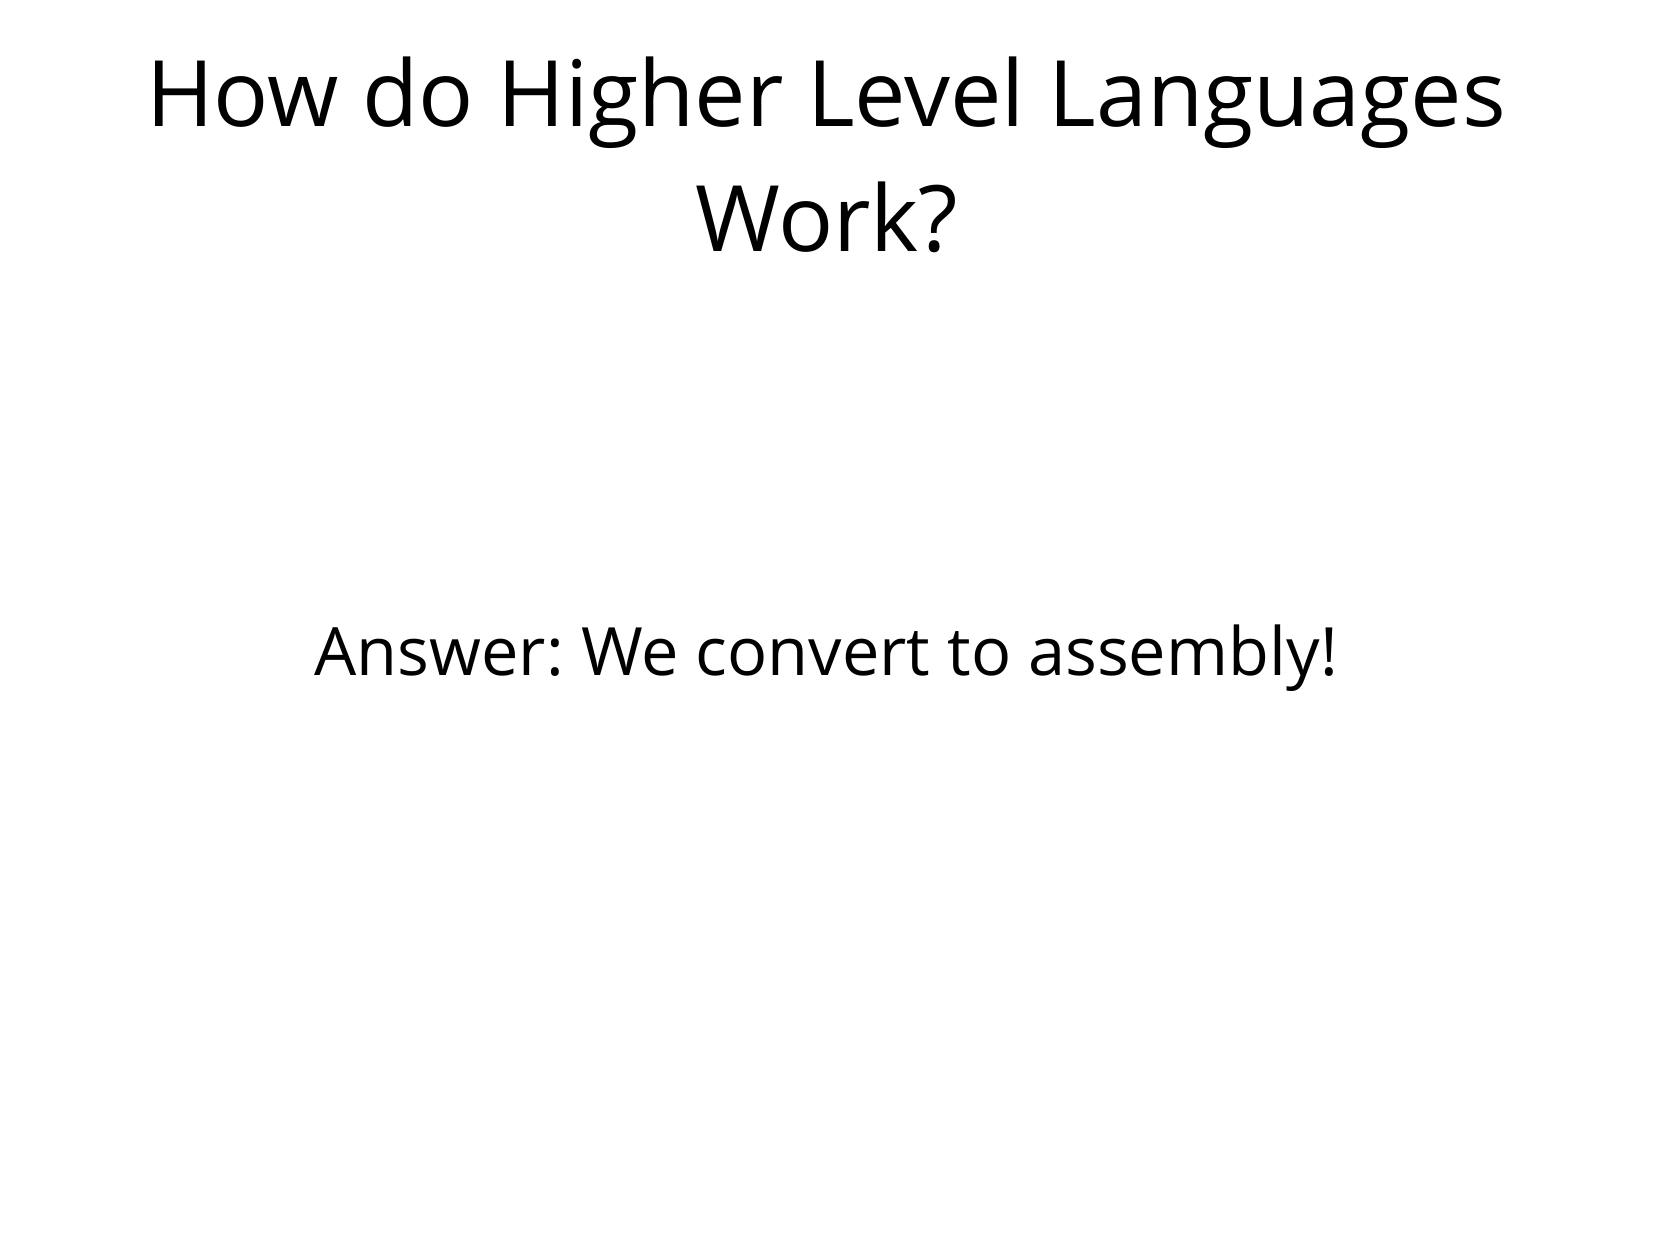

# How do Higher Level Languages Work?
Answer: We convert to assembly!